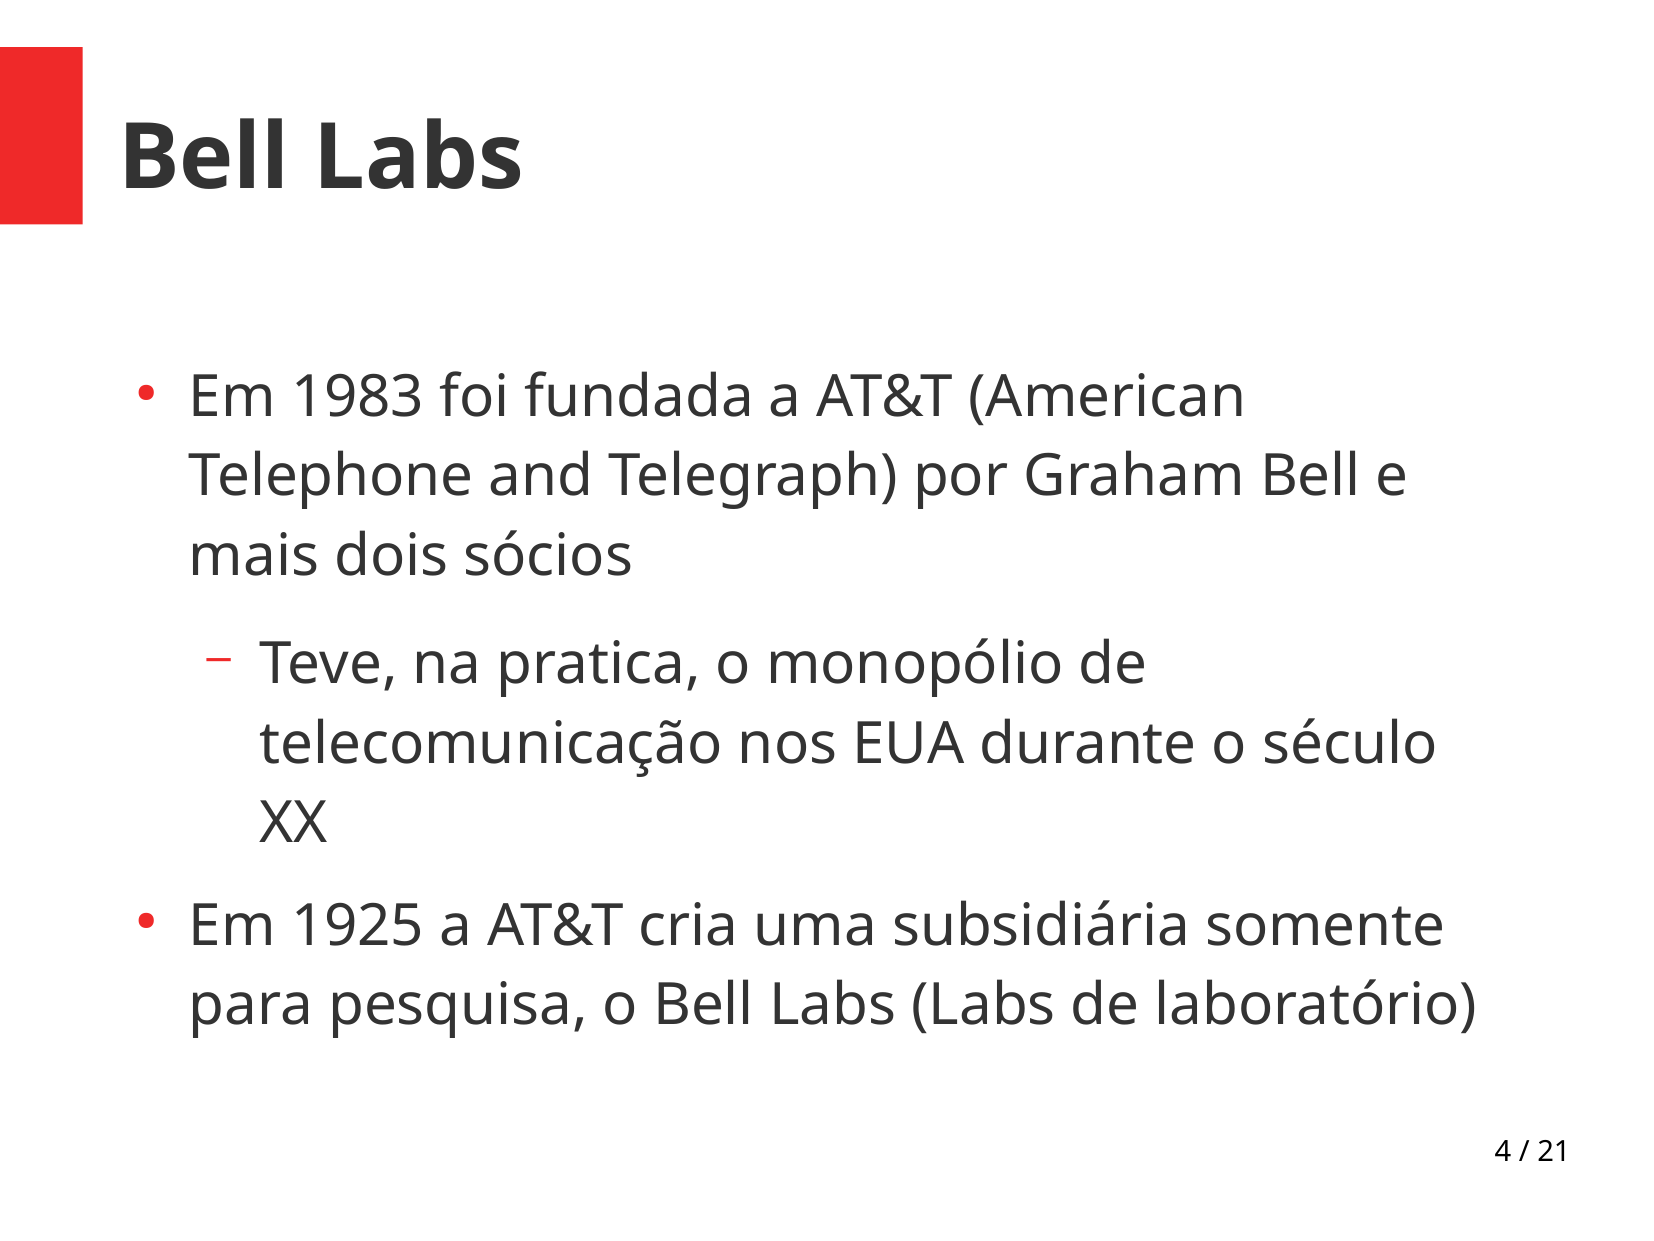

# Bell Labs
Em 1983 foi fundada a AT&T (American Telephone and Telegraph) por Graham Bell e mais dois sócios
Teve, na pratica, o monopólio de telecomunicação nos EUA durante o século XX
Em 1925 a AT&T cria uma subsidiária somente para pesquisa, o Bell Labs (Labs de laboratório)
4